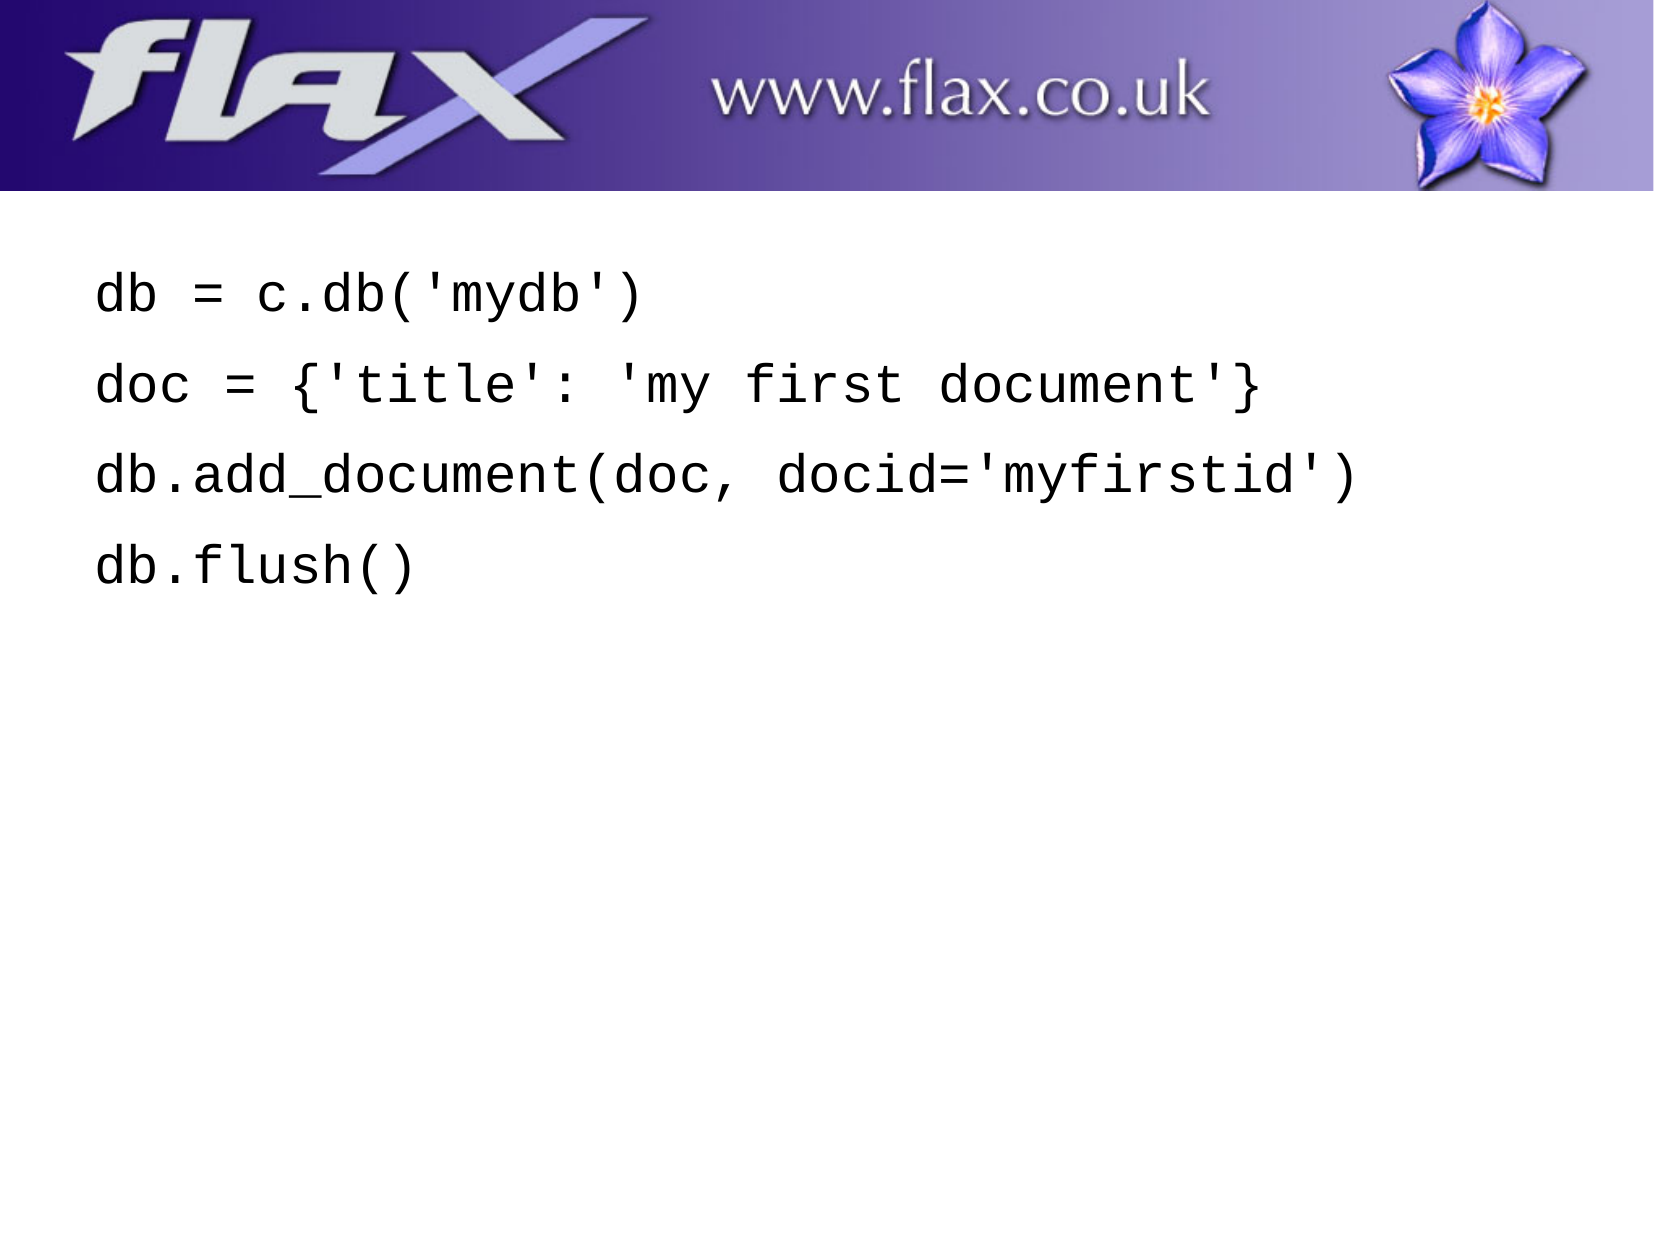

# db = c.db('mydb')
doc = {'title': 'my first document'}
db.add_document(doc, docid='myfirstid')
db.flush()